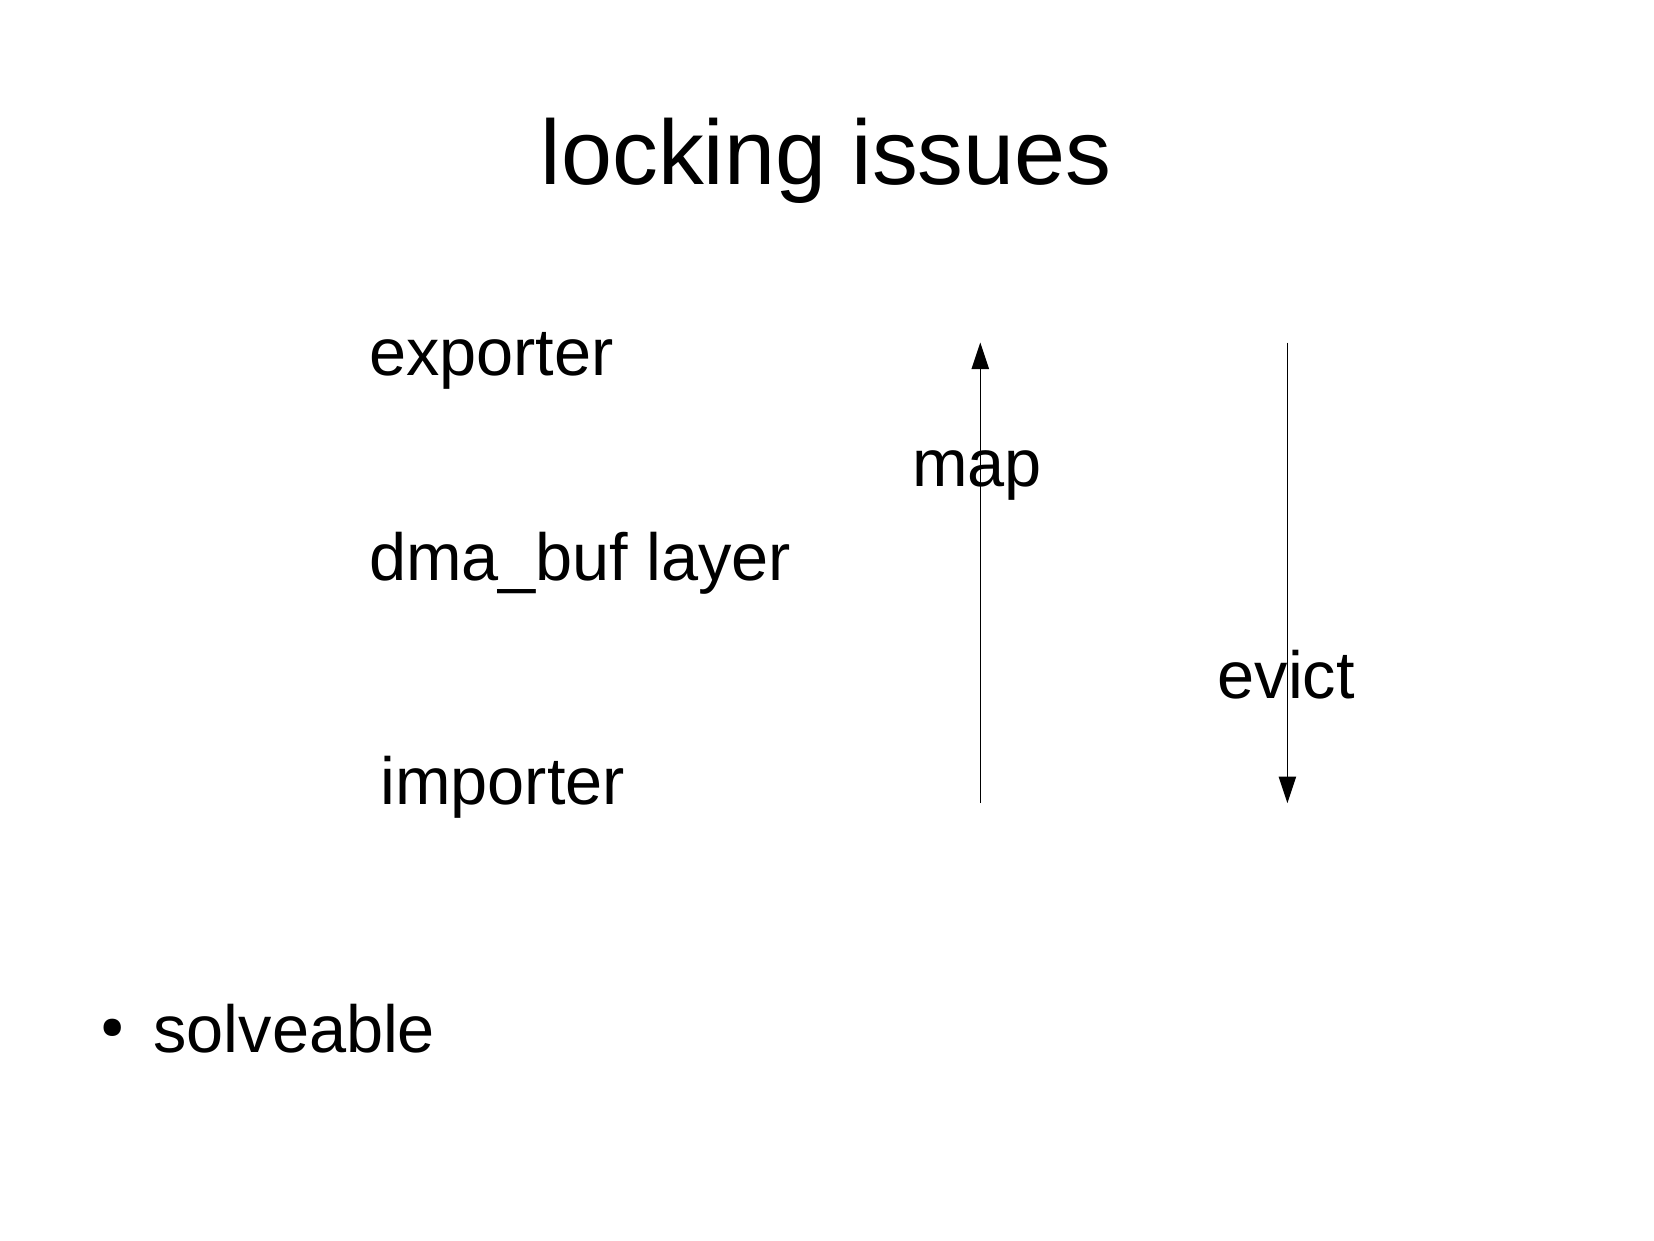

# locking issues
exporter
map
dma_buf layer
evict
importer
solveable